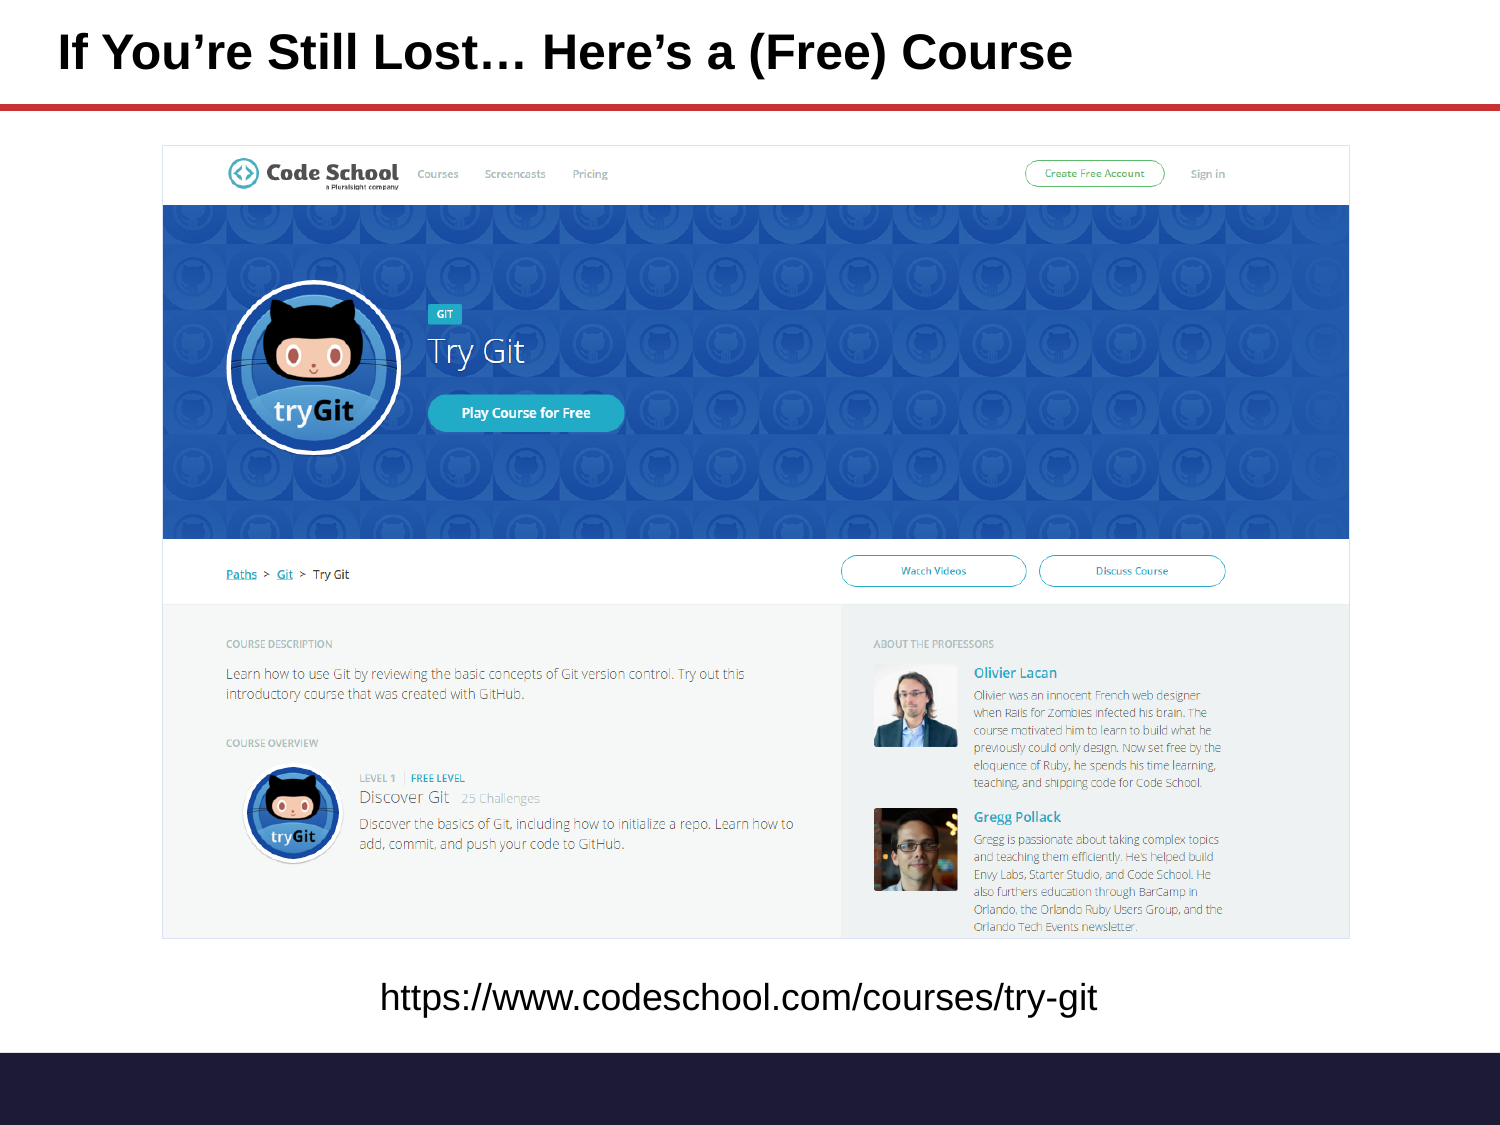

# If You’re Still Lost… Here’s a (Free) Course
https://www.codeschool.com/courses/try-git